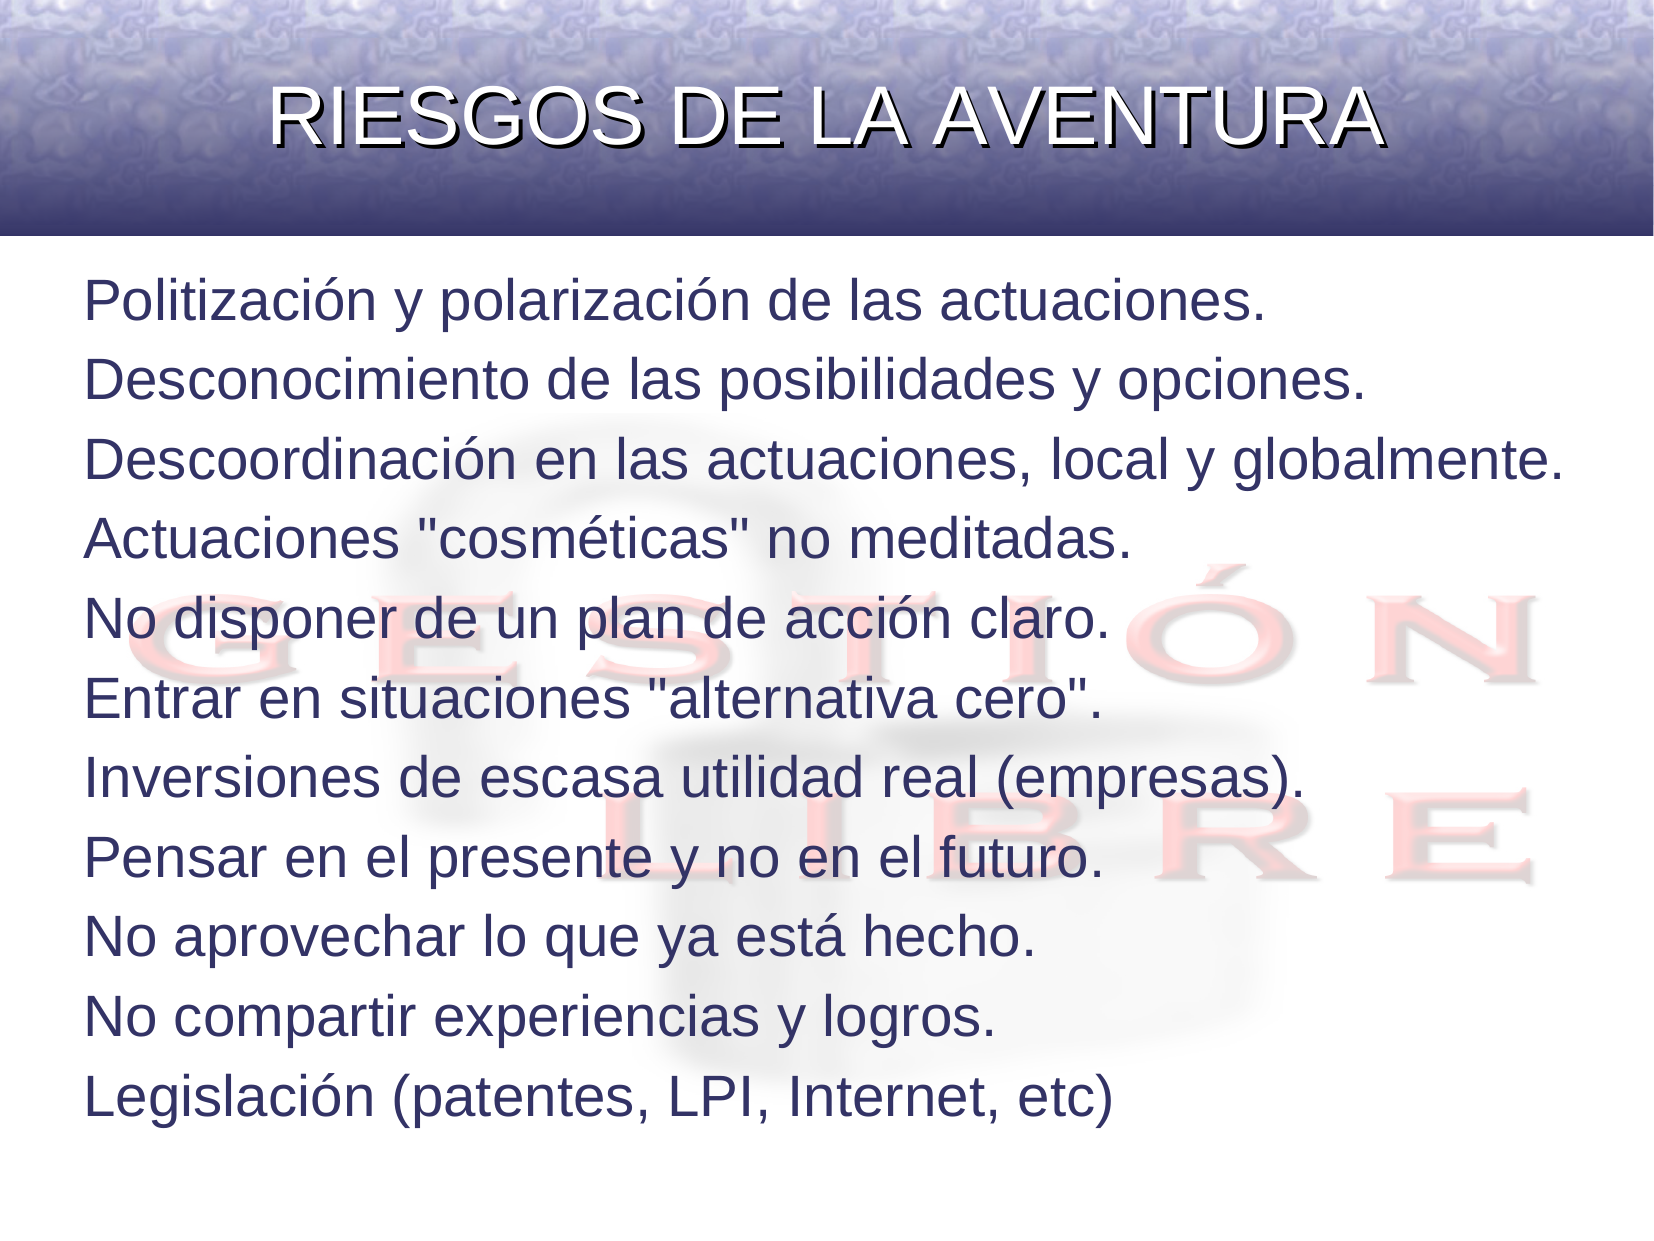

# RIESGOS DE LA AVENTURA
Politización y polarización de las actuaciones.
Desconocimiento de las posibilidades y opciones.
Descoordinación en las actuaciones, local y globalmente.
Actuaciones "cosméticas" no meditadas.
No disponer de un plan de acción claro.
Entrar en situaciones "alternativa cero".
Inversiones de escasa utilidad real (empresas).
Pensar en el presente y no en el futuro.
No aprovechar lo que ya está hecho.
No compartir experiencias y logros.
Legislación (patentes, LPI, Internet, etc)